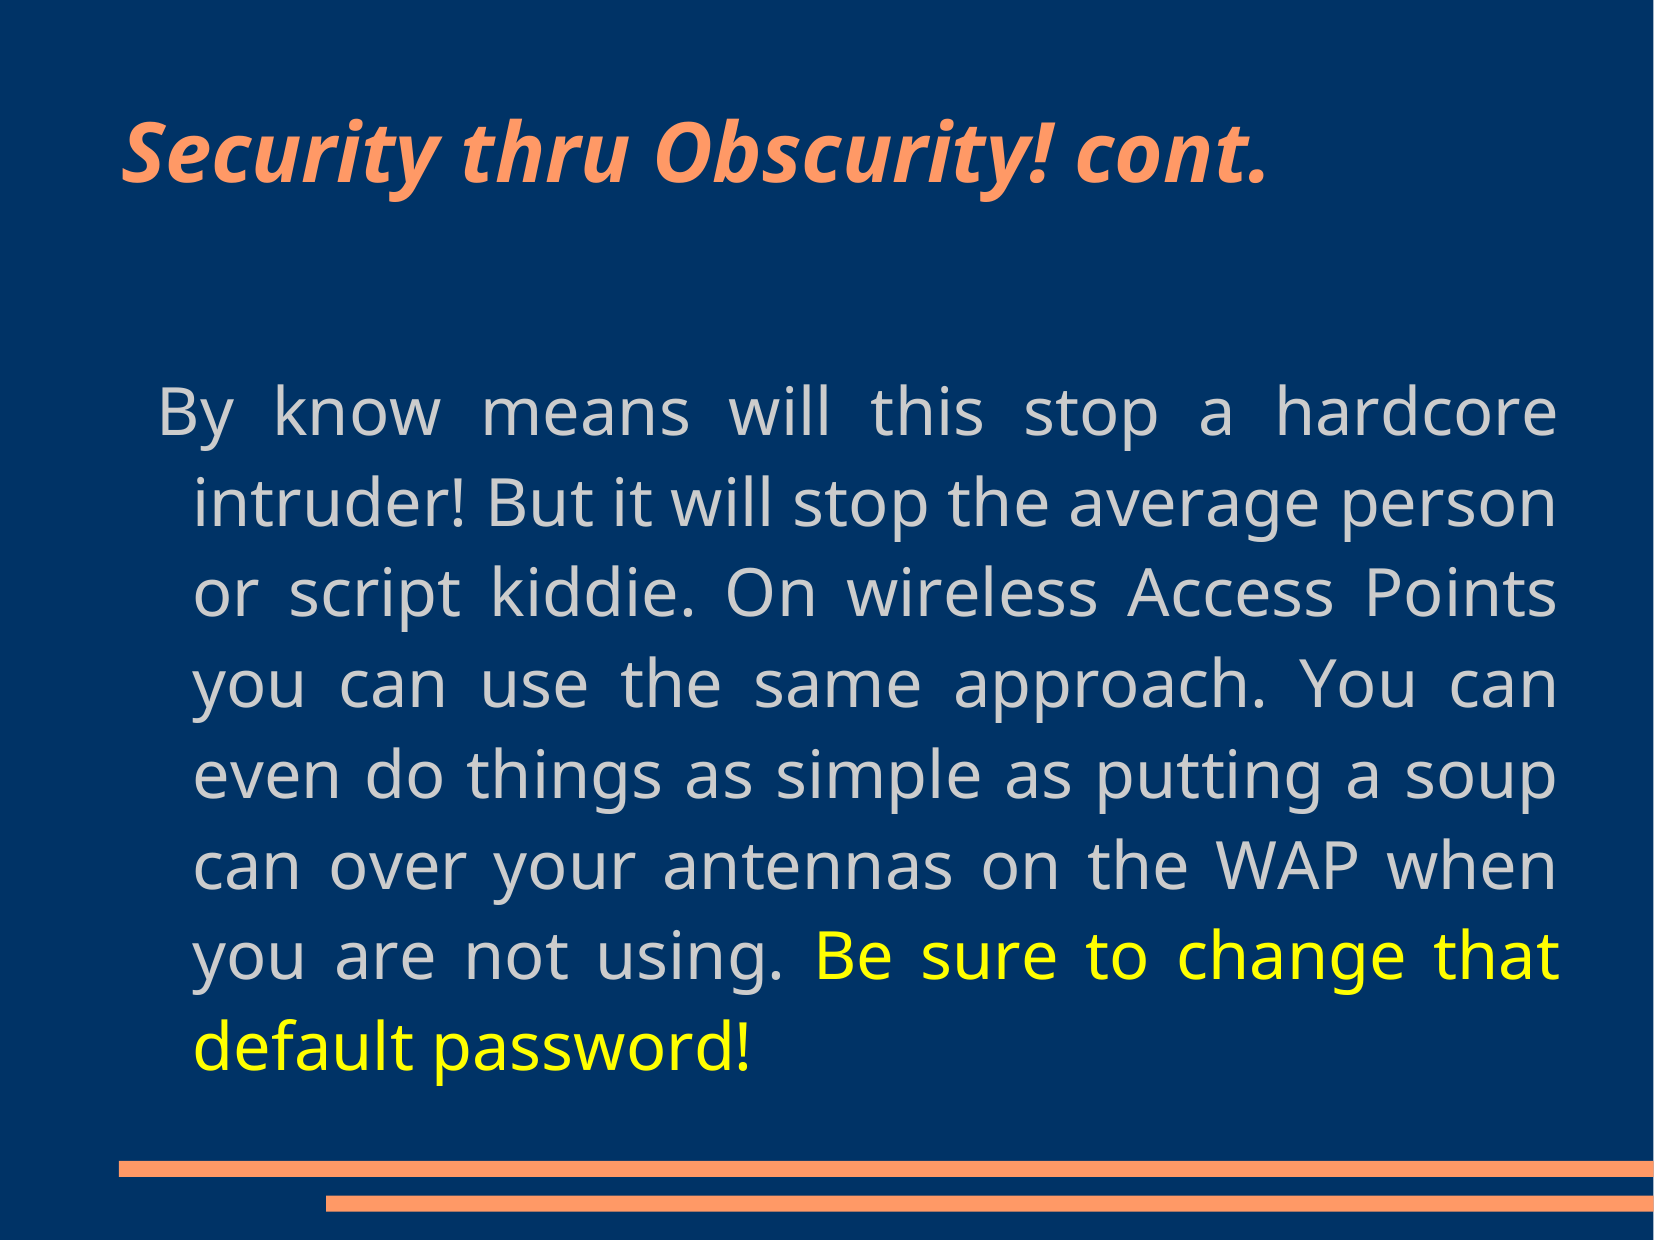

# Security thru Obscurity! cont.
By know means will this stop a hardcore intruder! But it will stop the average person or script kiddie. On wireless Access Points you can use the same approach. You can even do things as simple as putting a soup can over your antennas on the WAP when you are not using. Be sure to change that default password!